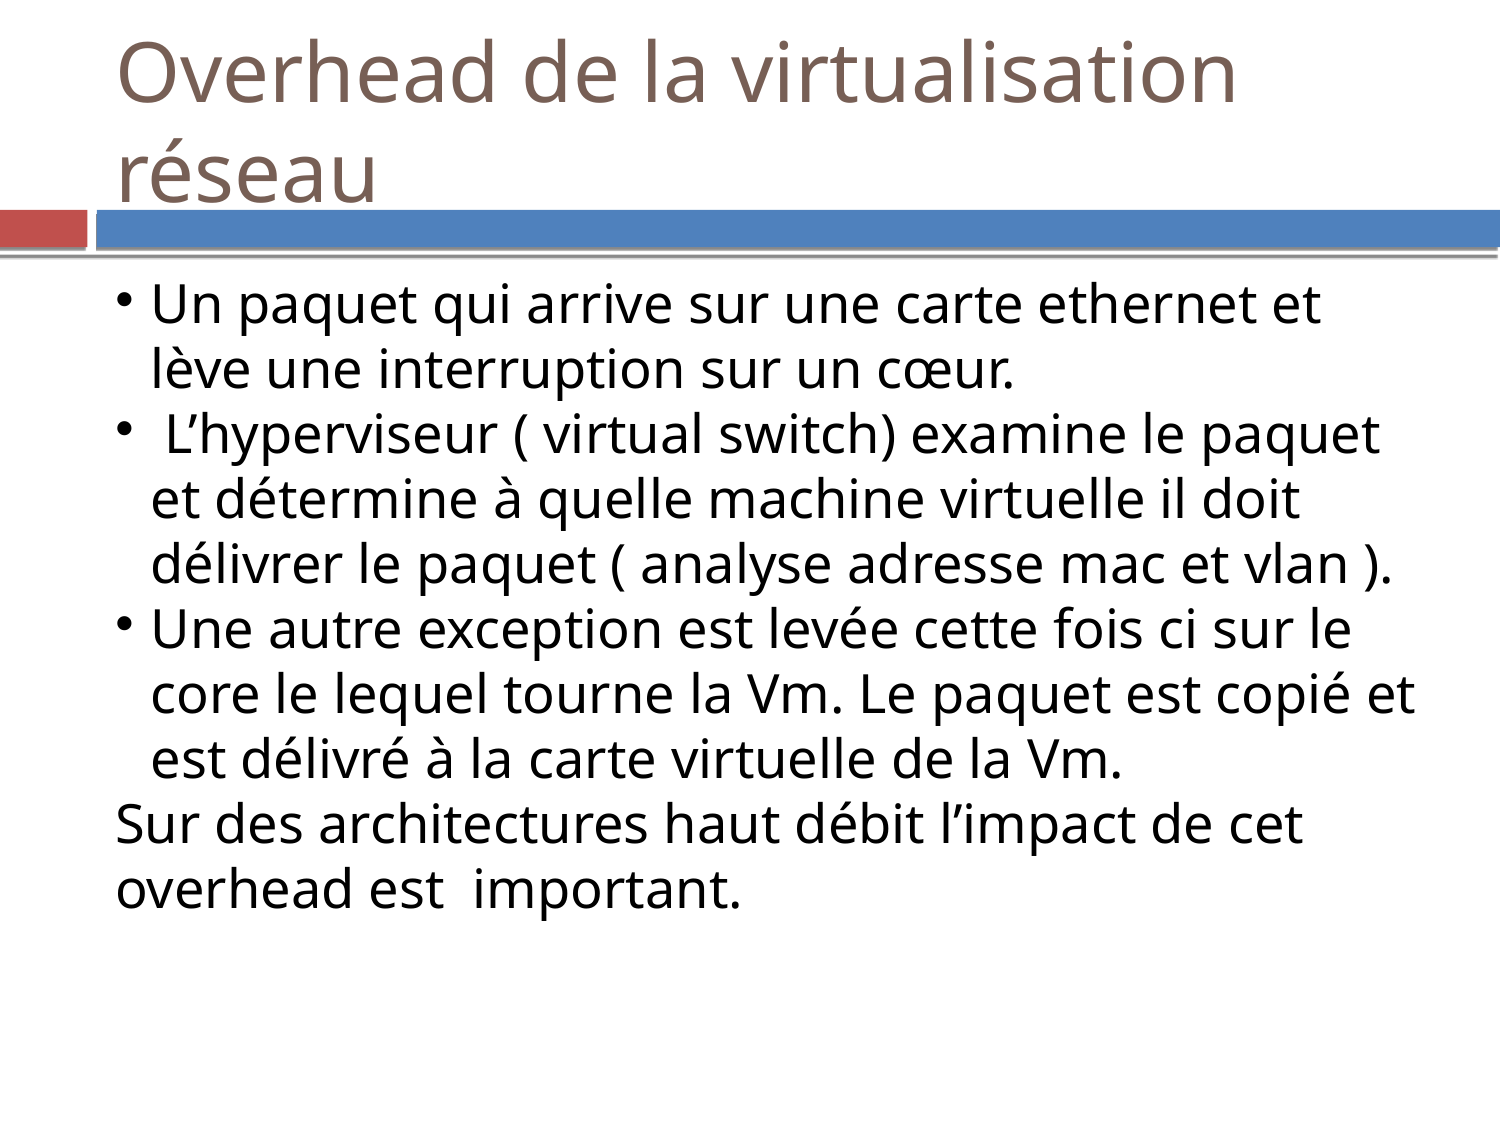

Overhead de la virtualisation réseau
Un paquet qui arrive sur une carte ethernet et lève une interruption sur un cœur.
 L’hyperviseur ( virtual switch) examine le paquet et détermine à quelle machine virtuelle il doit délivrer le paquet ( analyse adresse mac et vlan ).
Une autre exception est levée cette fois ci sur le core le lequel tourne la Vm. Le paquet est copié et est délivré à la carte virtuelle de la Vm.
Sur des architectures haut débit l’impact de cet overhead est important.